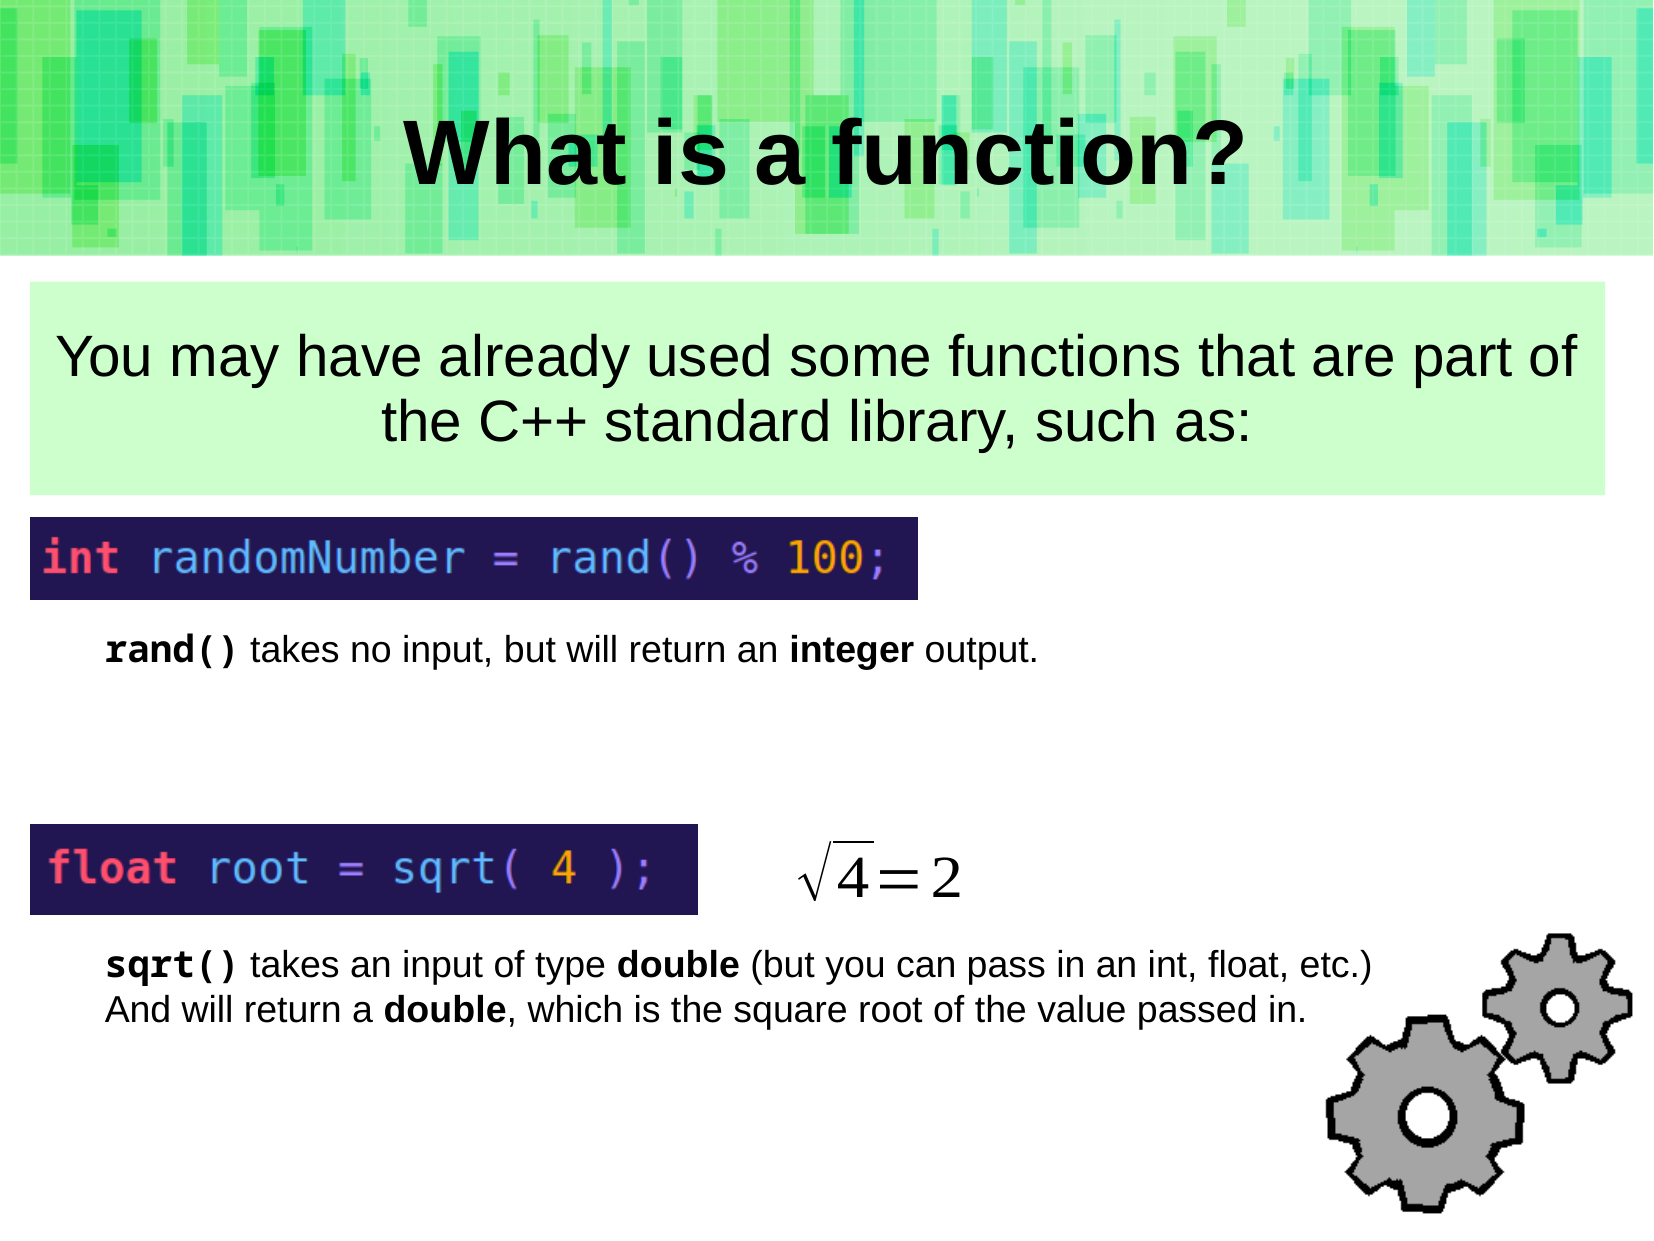

# What is a function?
You may have already used some functions that are part of the C++ standard library, such as:
rand() takes no input, but will return an integer output.
sqrt() takes an input of type double (but you can pass in an int, float, etc.)
And will return a double, which is the square root of the value passed in.